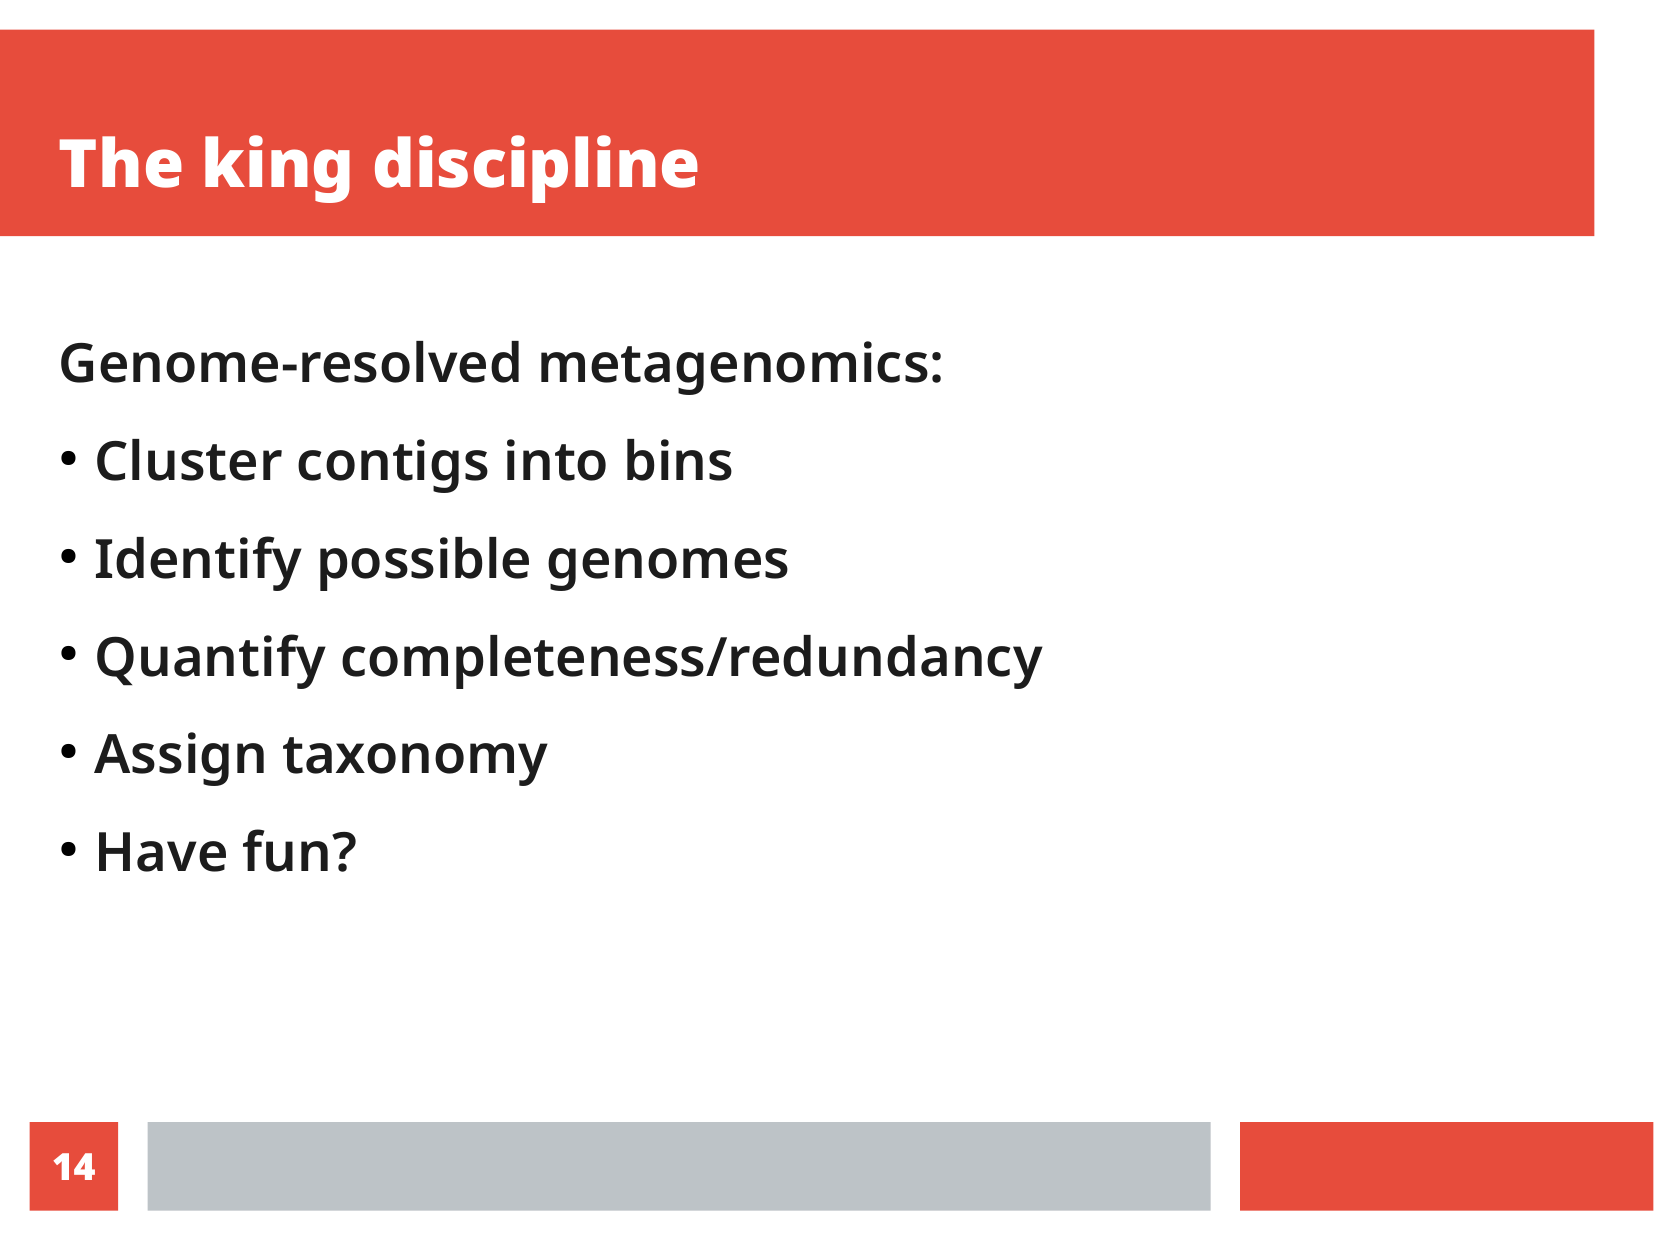

# The king discipline
Genome-resolved metagenomics:
Cluster contigs into bins
Identify possible genomes
Quantify completeness/redundancy
Assign taxonomy
Have fun?
14